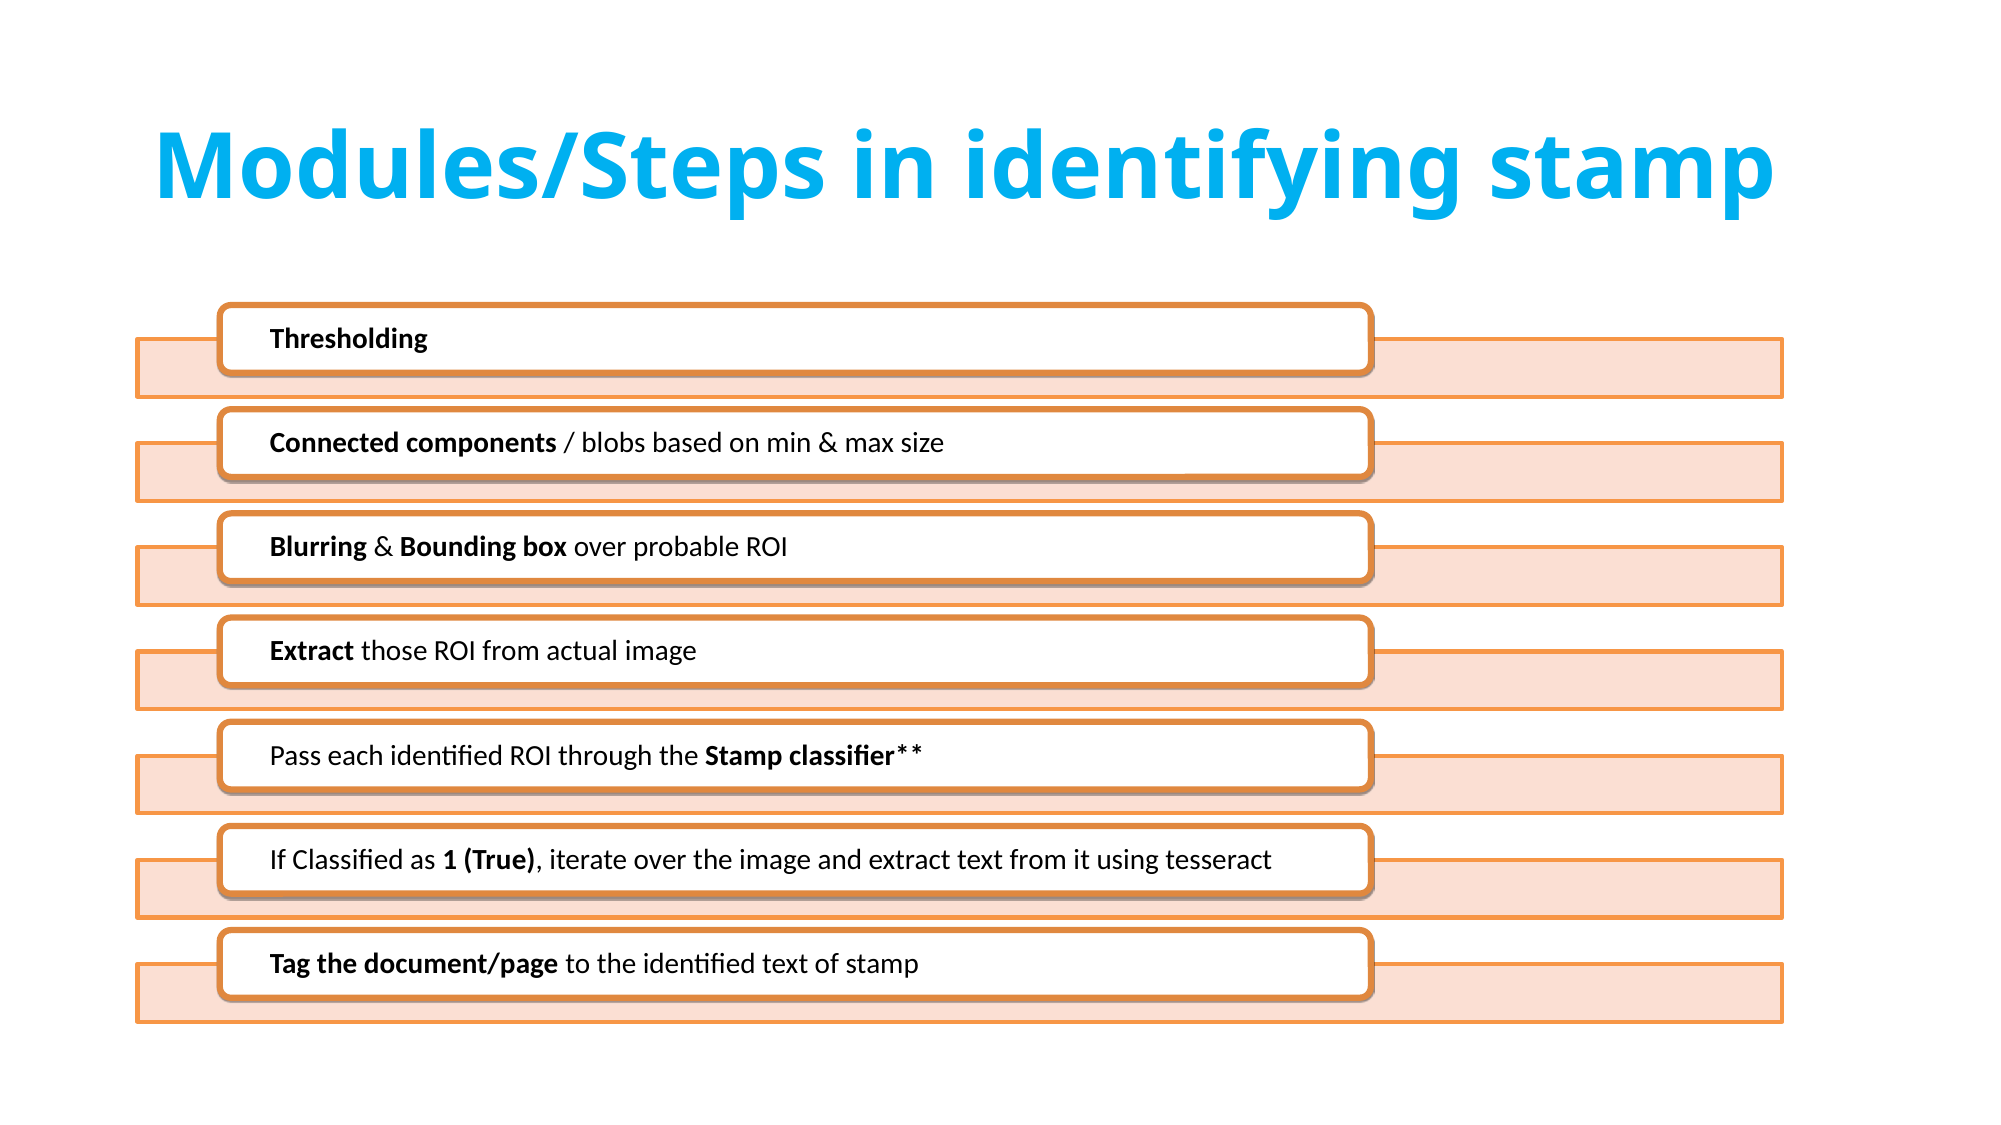

Modules/Steps in identifying stamp
Thresholding
Connected components / blobs based on min & max size
Blurring & Bounding box over probable ROI
Extract those ROI from actual image
Pass each identified ROI through the Stamp classifier**
If Classified as 1 (True), iterate over the image and extract text from it using tesseract
Tag the document/page to the identified text of stamp